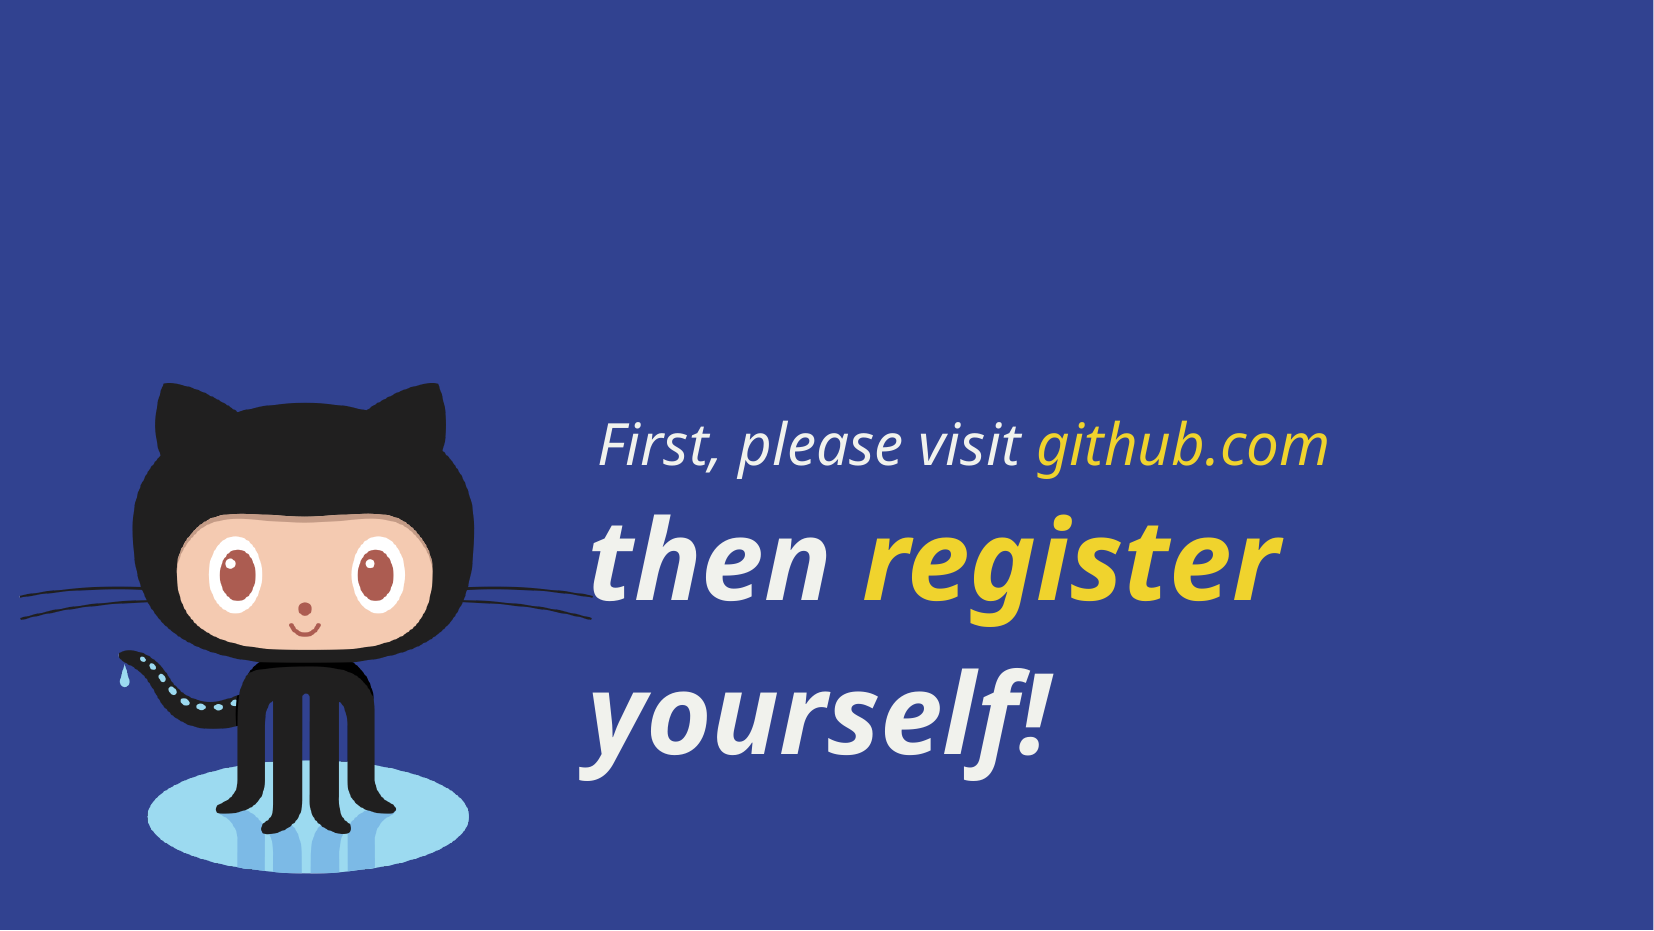

First, please visit github.com
then register yourself!